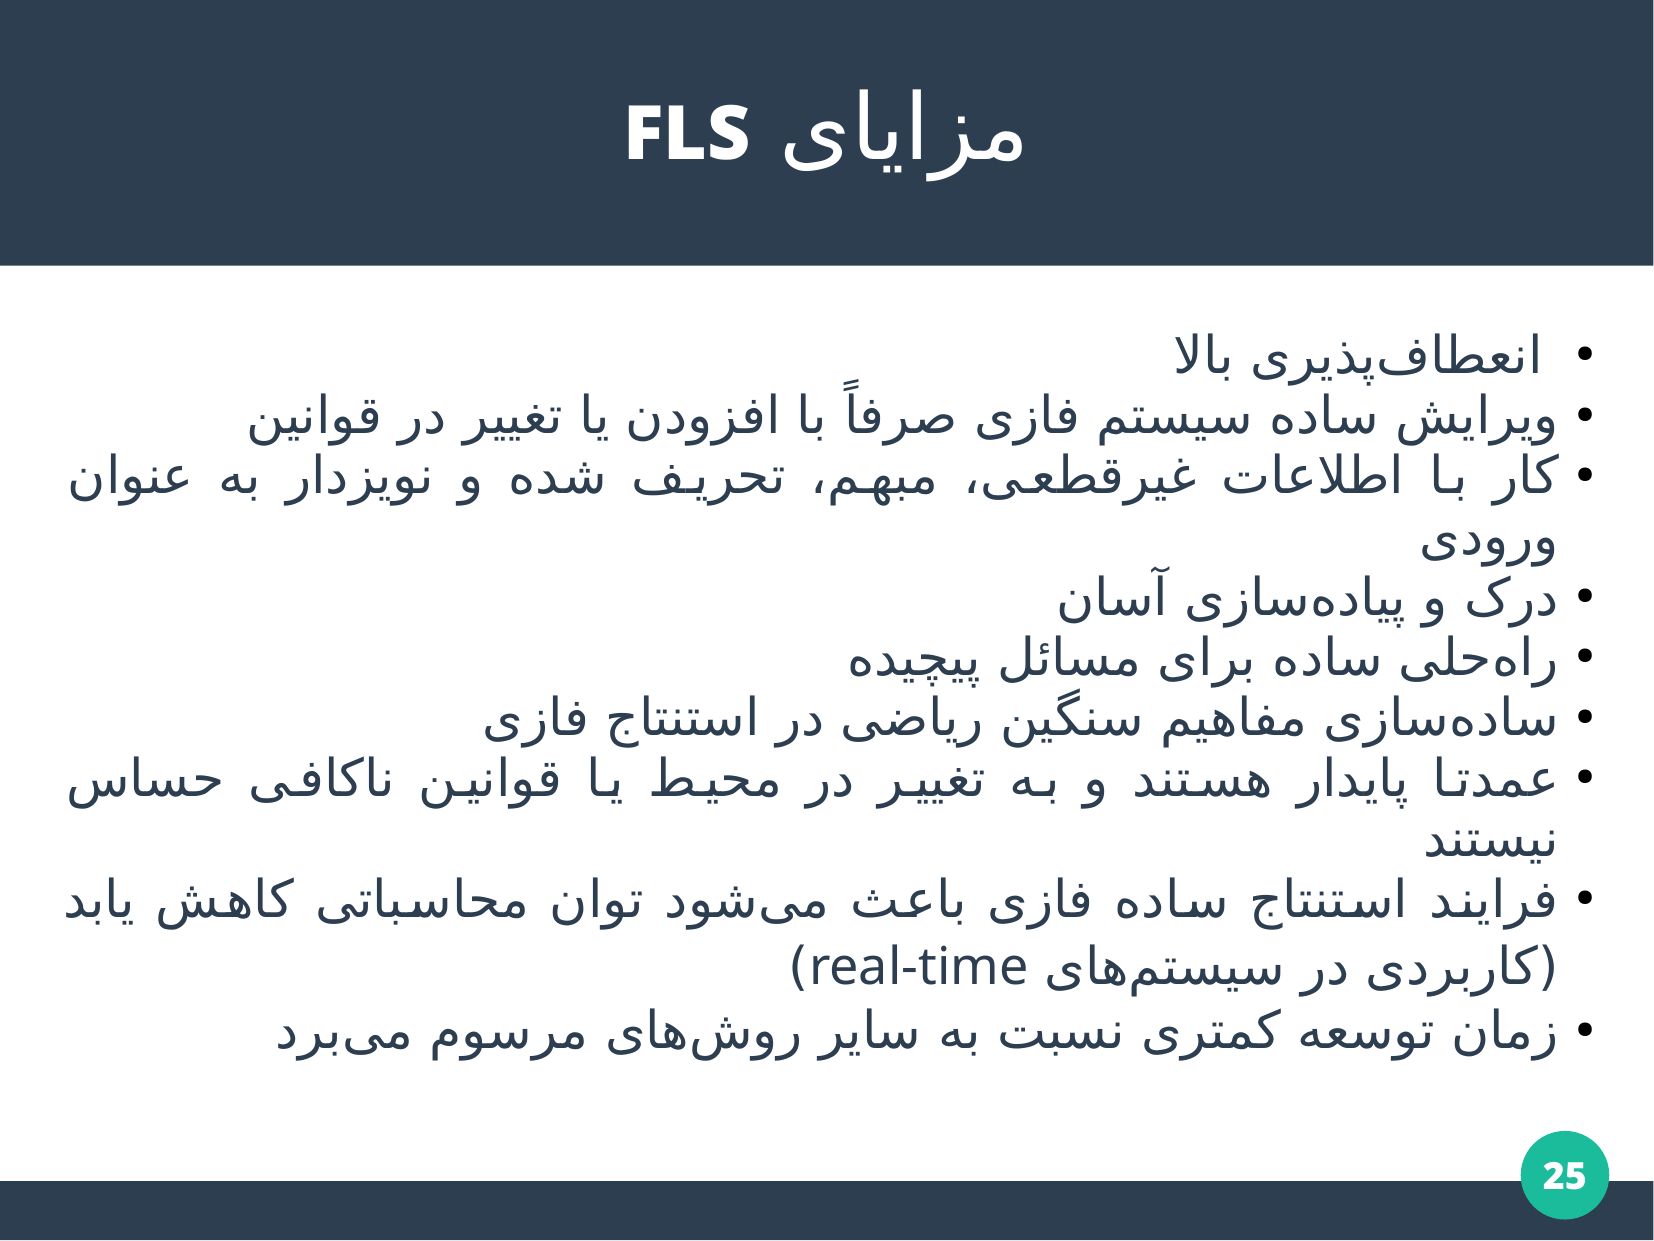

# مزایای FLS
 انعطاف‌پذیری بالا
ویرایش ساده سیستم فازی صرفاً با افزودن یا تغییر در قوانین
کار با اطلاعات غیرقطعی، مبهم، تحریف شده و نویزدار به عنوان ورودی
درک و پیاده‌سازی آسان
راه‌حلی ساده برای مسائل پیچیده
ساده‌سازی مفاهیم سنگین ریاضی در استنتاج فازی
عمدتا پایدار هستند و به تغییر در محیط یا قوانین ناکافی حساس نیستند
فرایند استنتاج ساده فازی باعث می‌شود توان محاسباتی کاهش یابد (کاربردی در سیستم‌های real-time)
زمان توسعه کمتری نسبت به سایر روش‌های مرسوم می‌برد
25